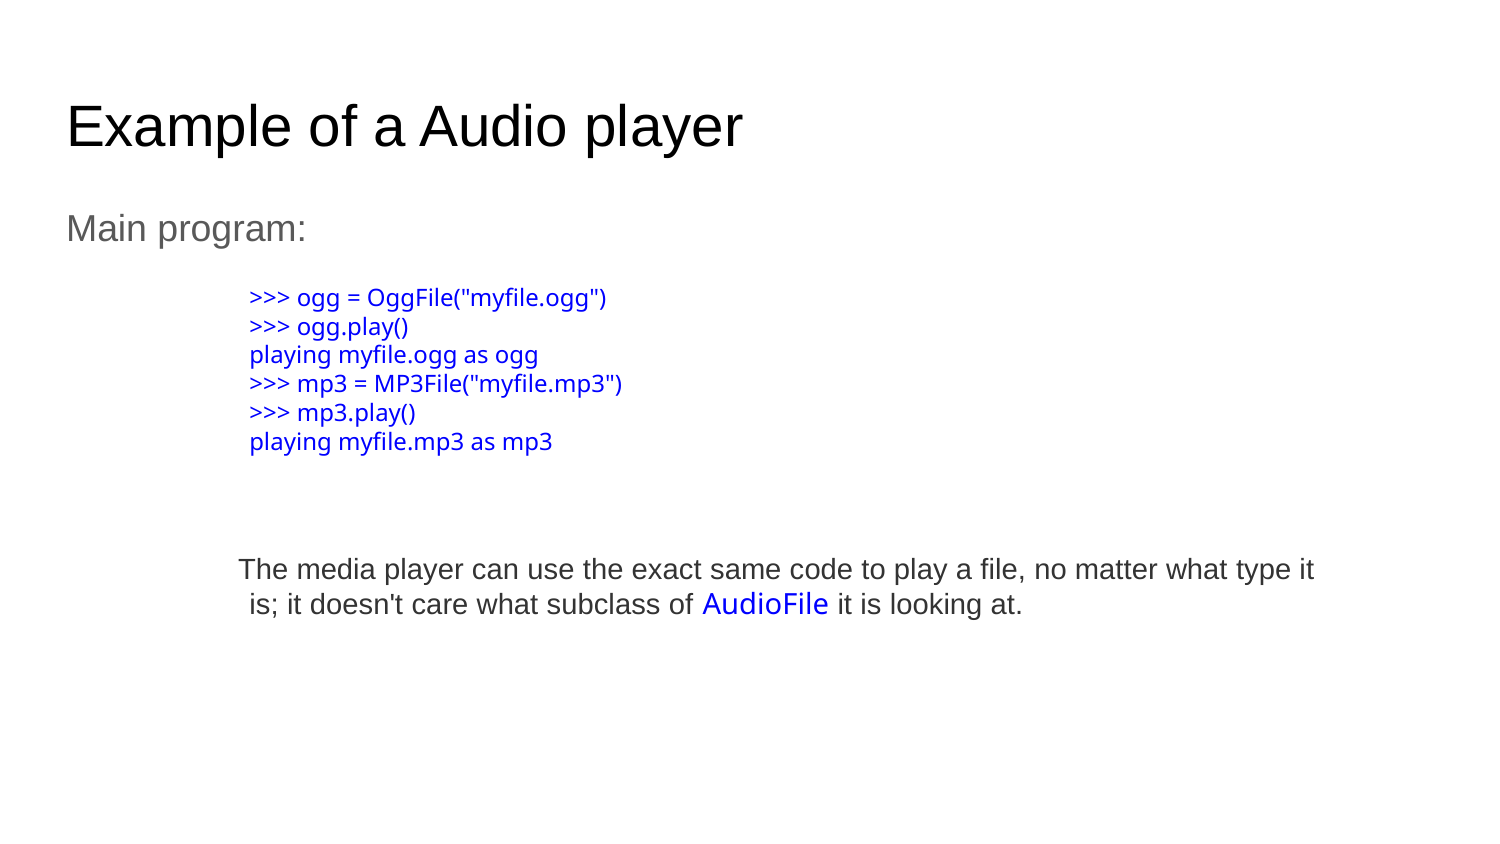

# Example of a Audio player
Main program:
>>> ogg = OggFile("myfile.ogg")
>>> ogg.play()
playing myfile.ogg as ogg
>>> mp3 = MP3File("myfile.mp3")
>>> mp3.play()
playing myfile.mp3 as mp3
The media player can use the exact same code to play a file, no matter what type it is; it doesn't care what subclass of AudioFile it is looking at.